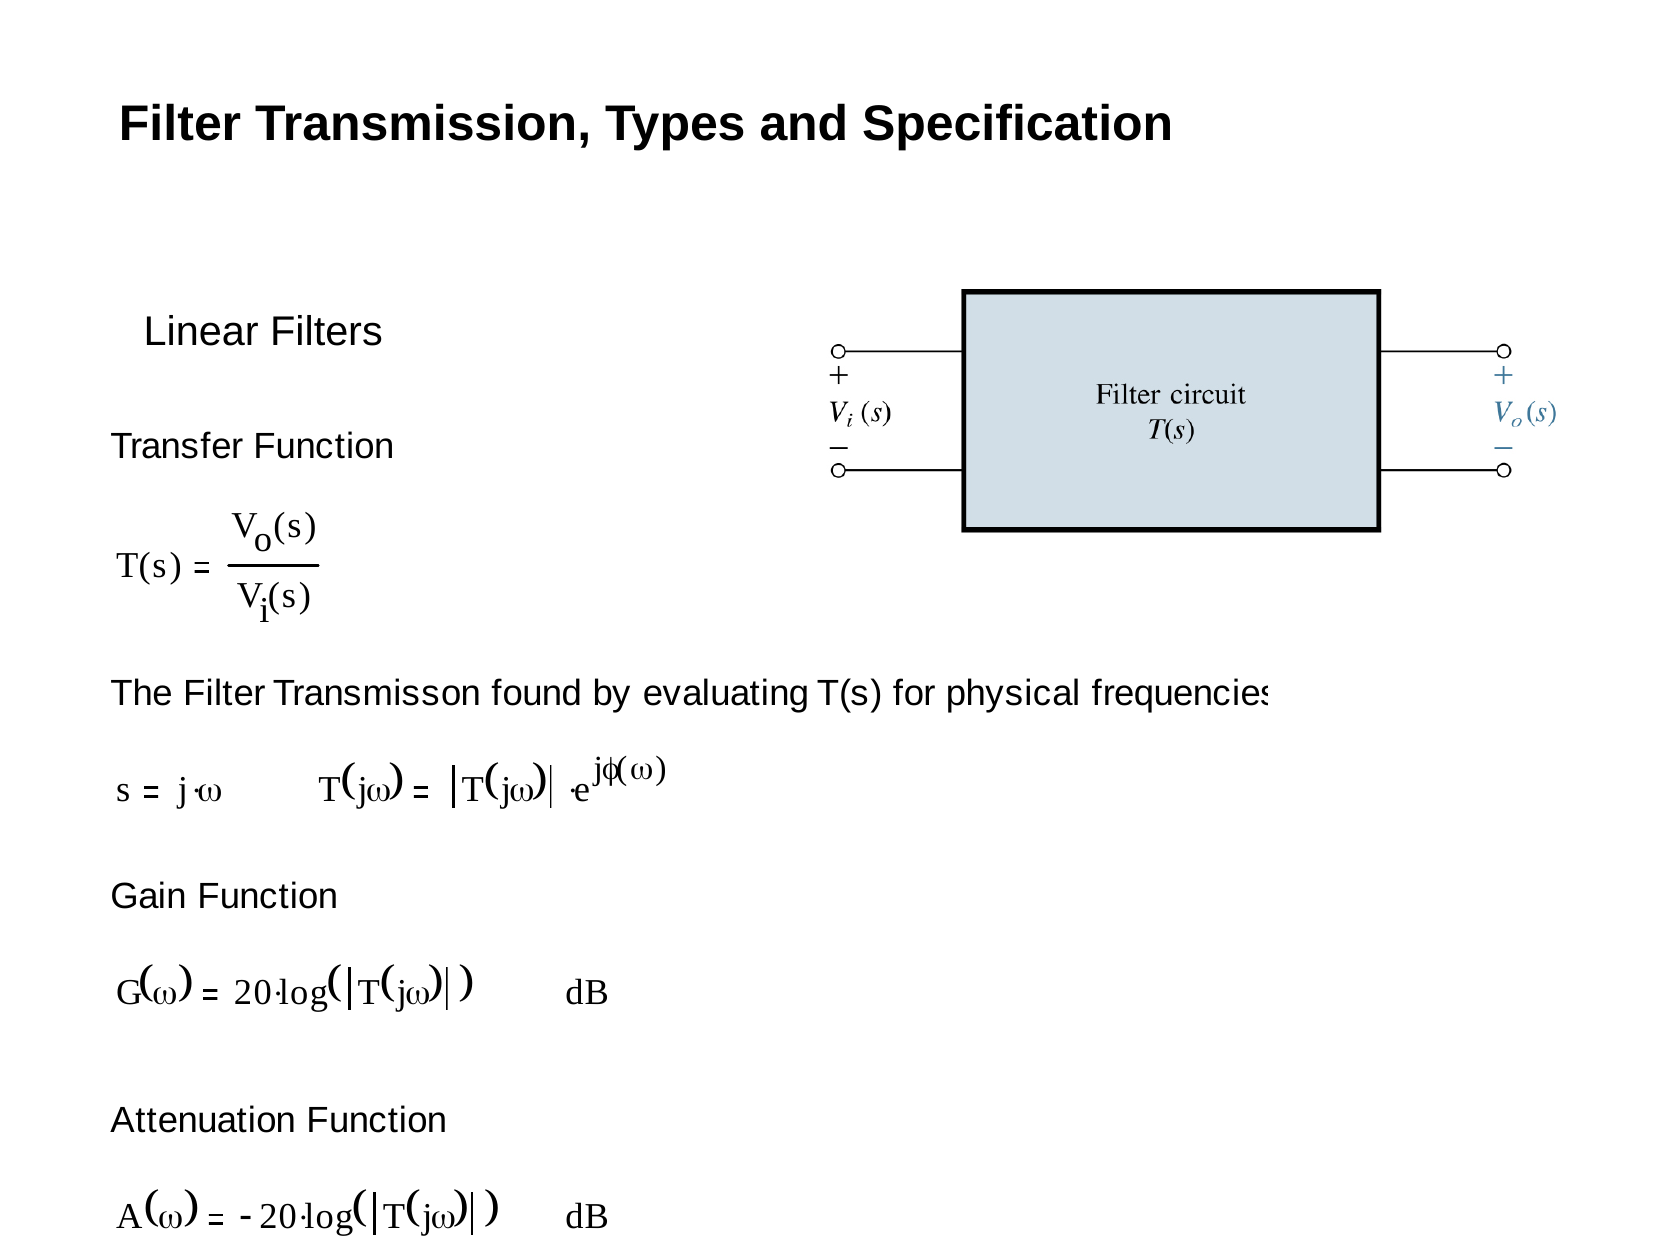

Filter Transmission, Types and Specification
Linear Filters